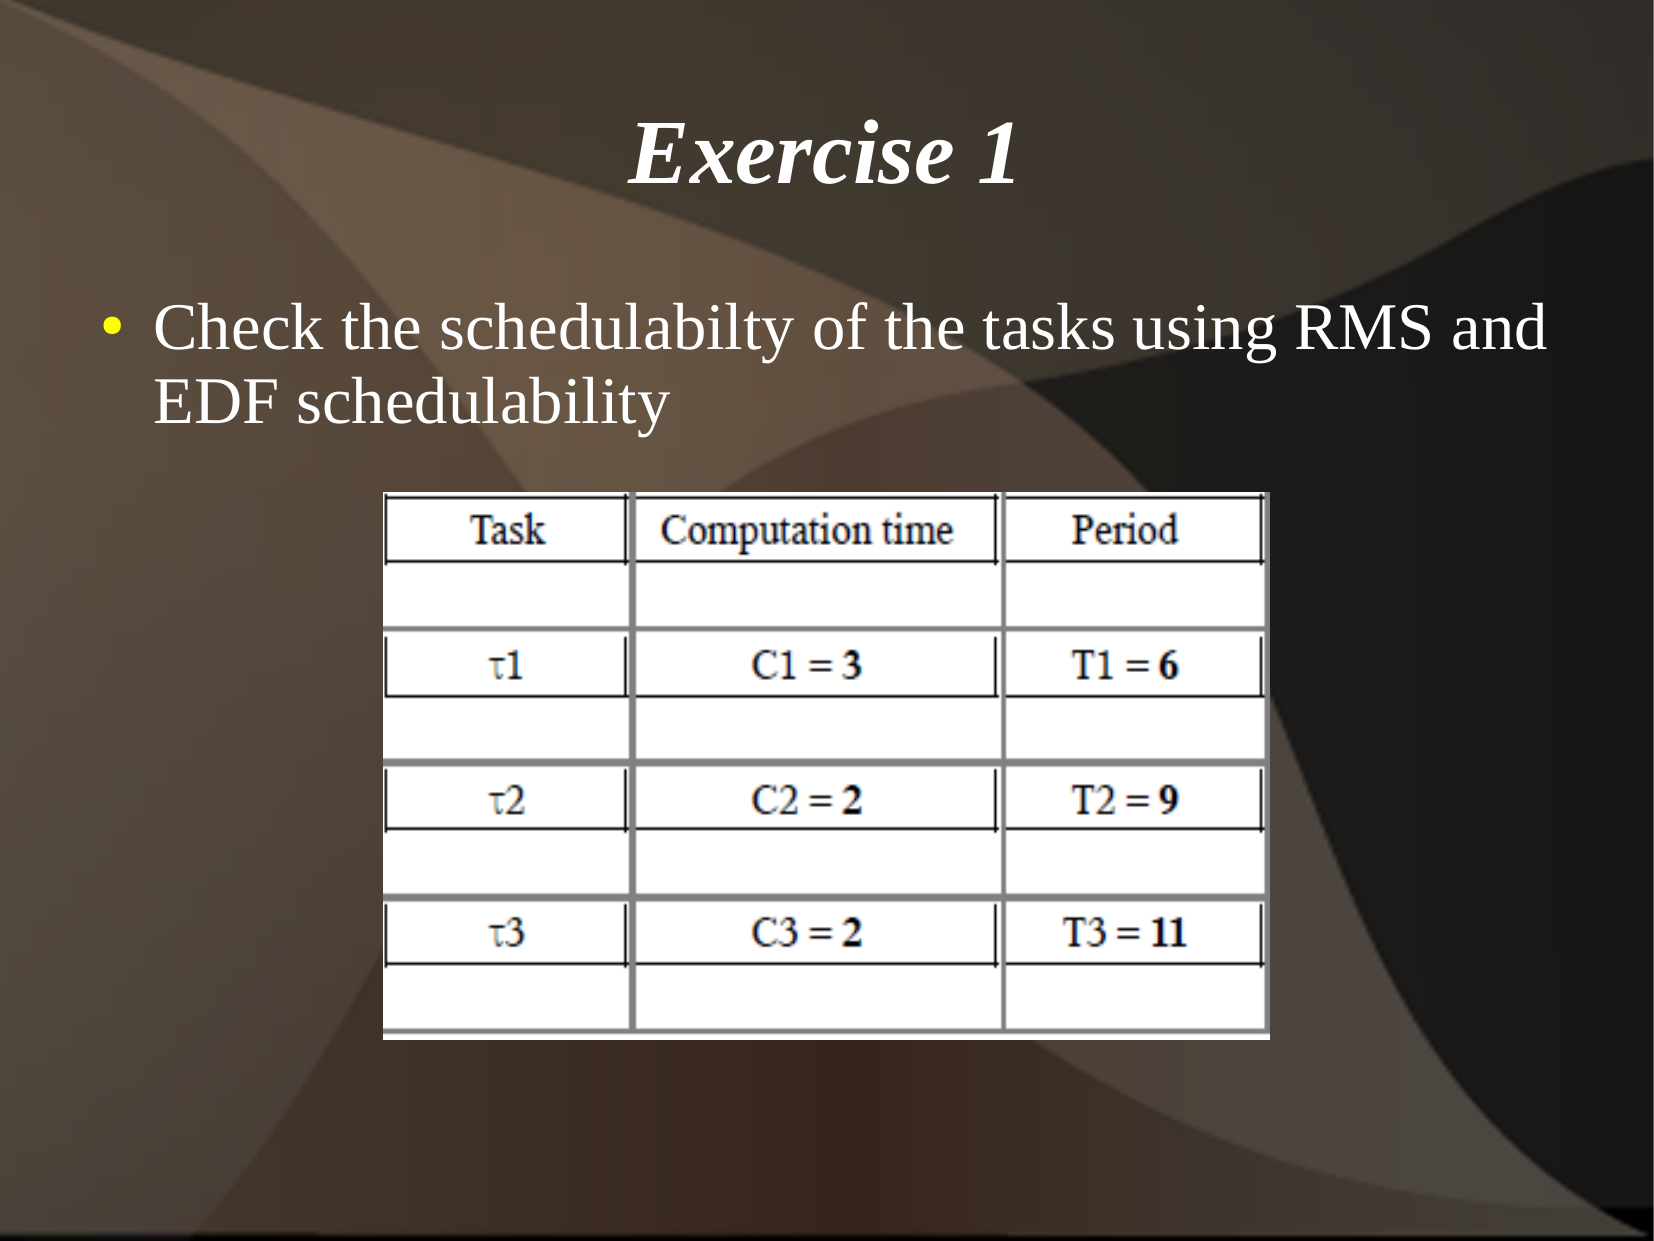

# Exercise 1
Check the schedulabilty of the tasks using RMS and EDF schedulability